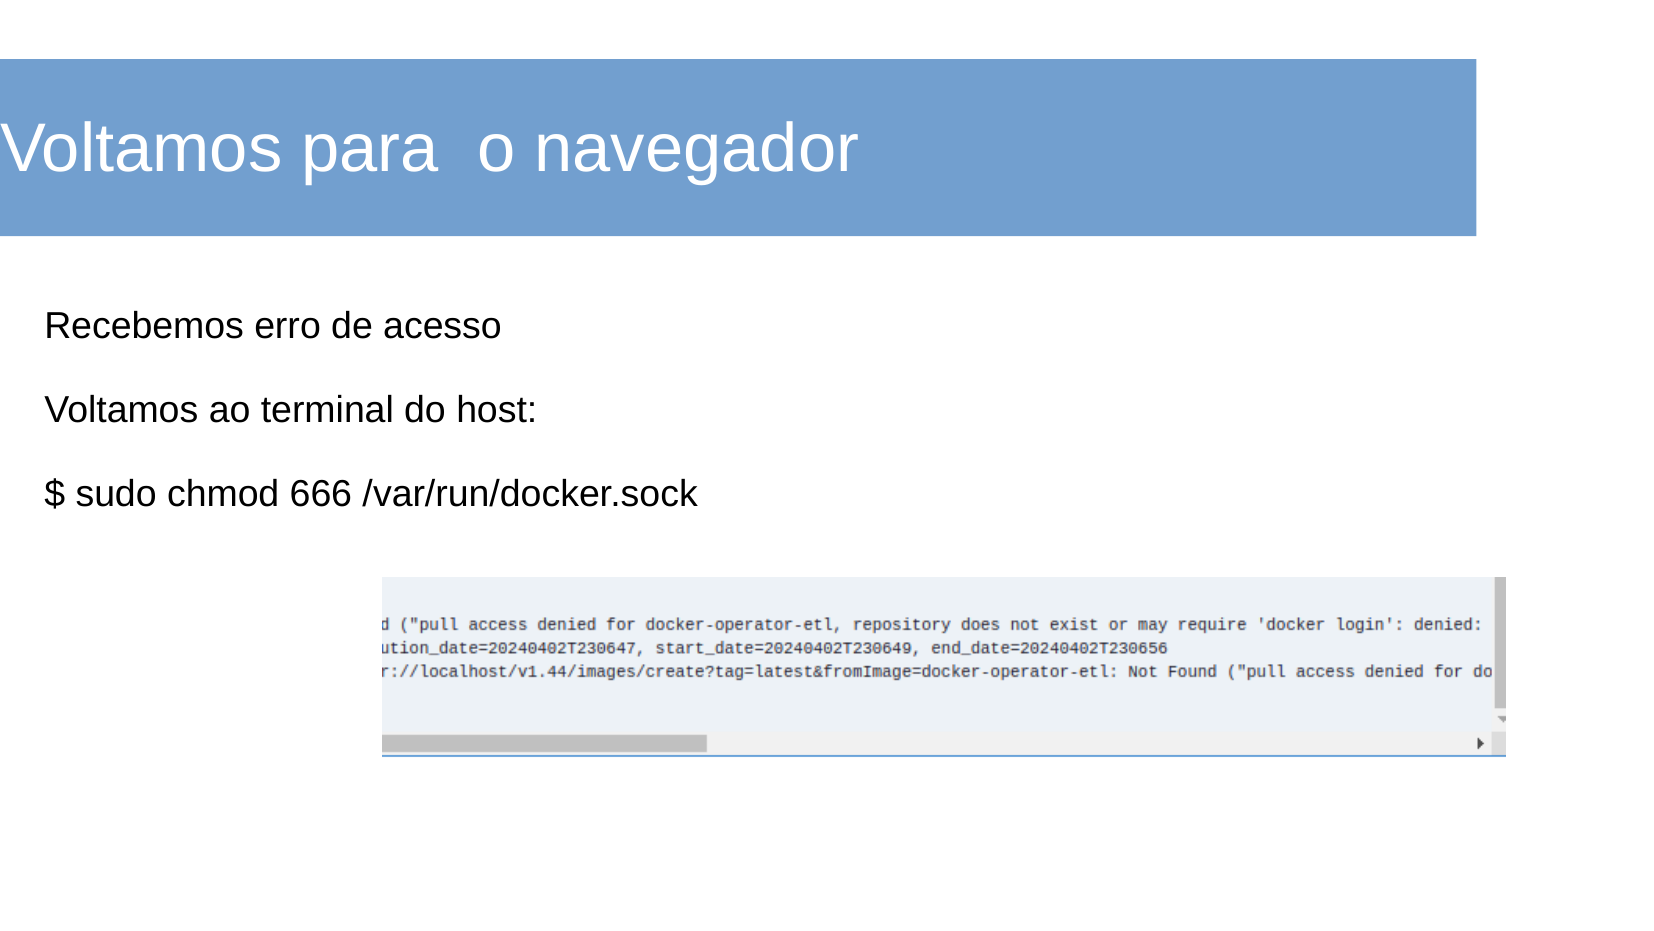

# Voltamos para o navegador
Recebemos erro de acesso
Voltamos ao terminal do host:
$ sudo chmod 666 /var/run/docker.sock